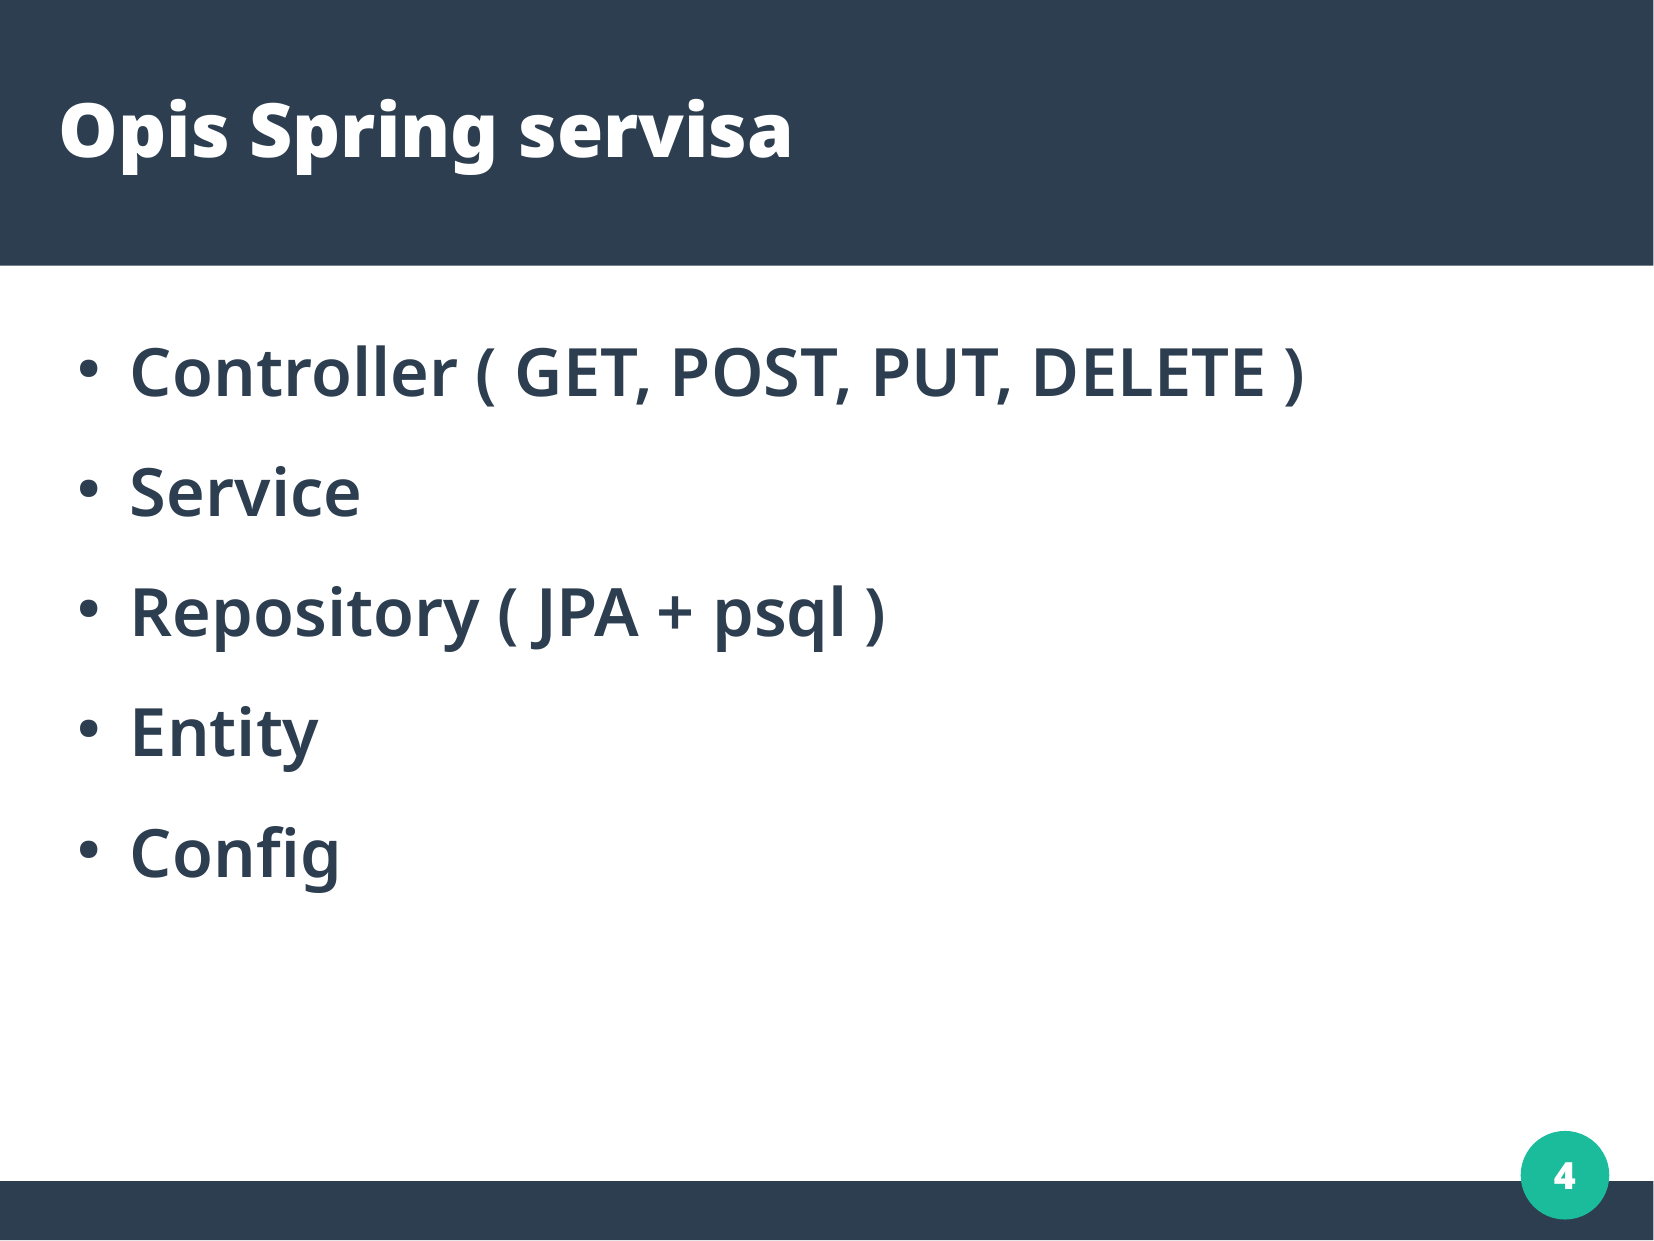

# Opis Spring servisa
Controller ( GET, POST, PUT, DELETE )
Service
Repository ( JPA + psql )
Entity
Config
4